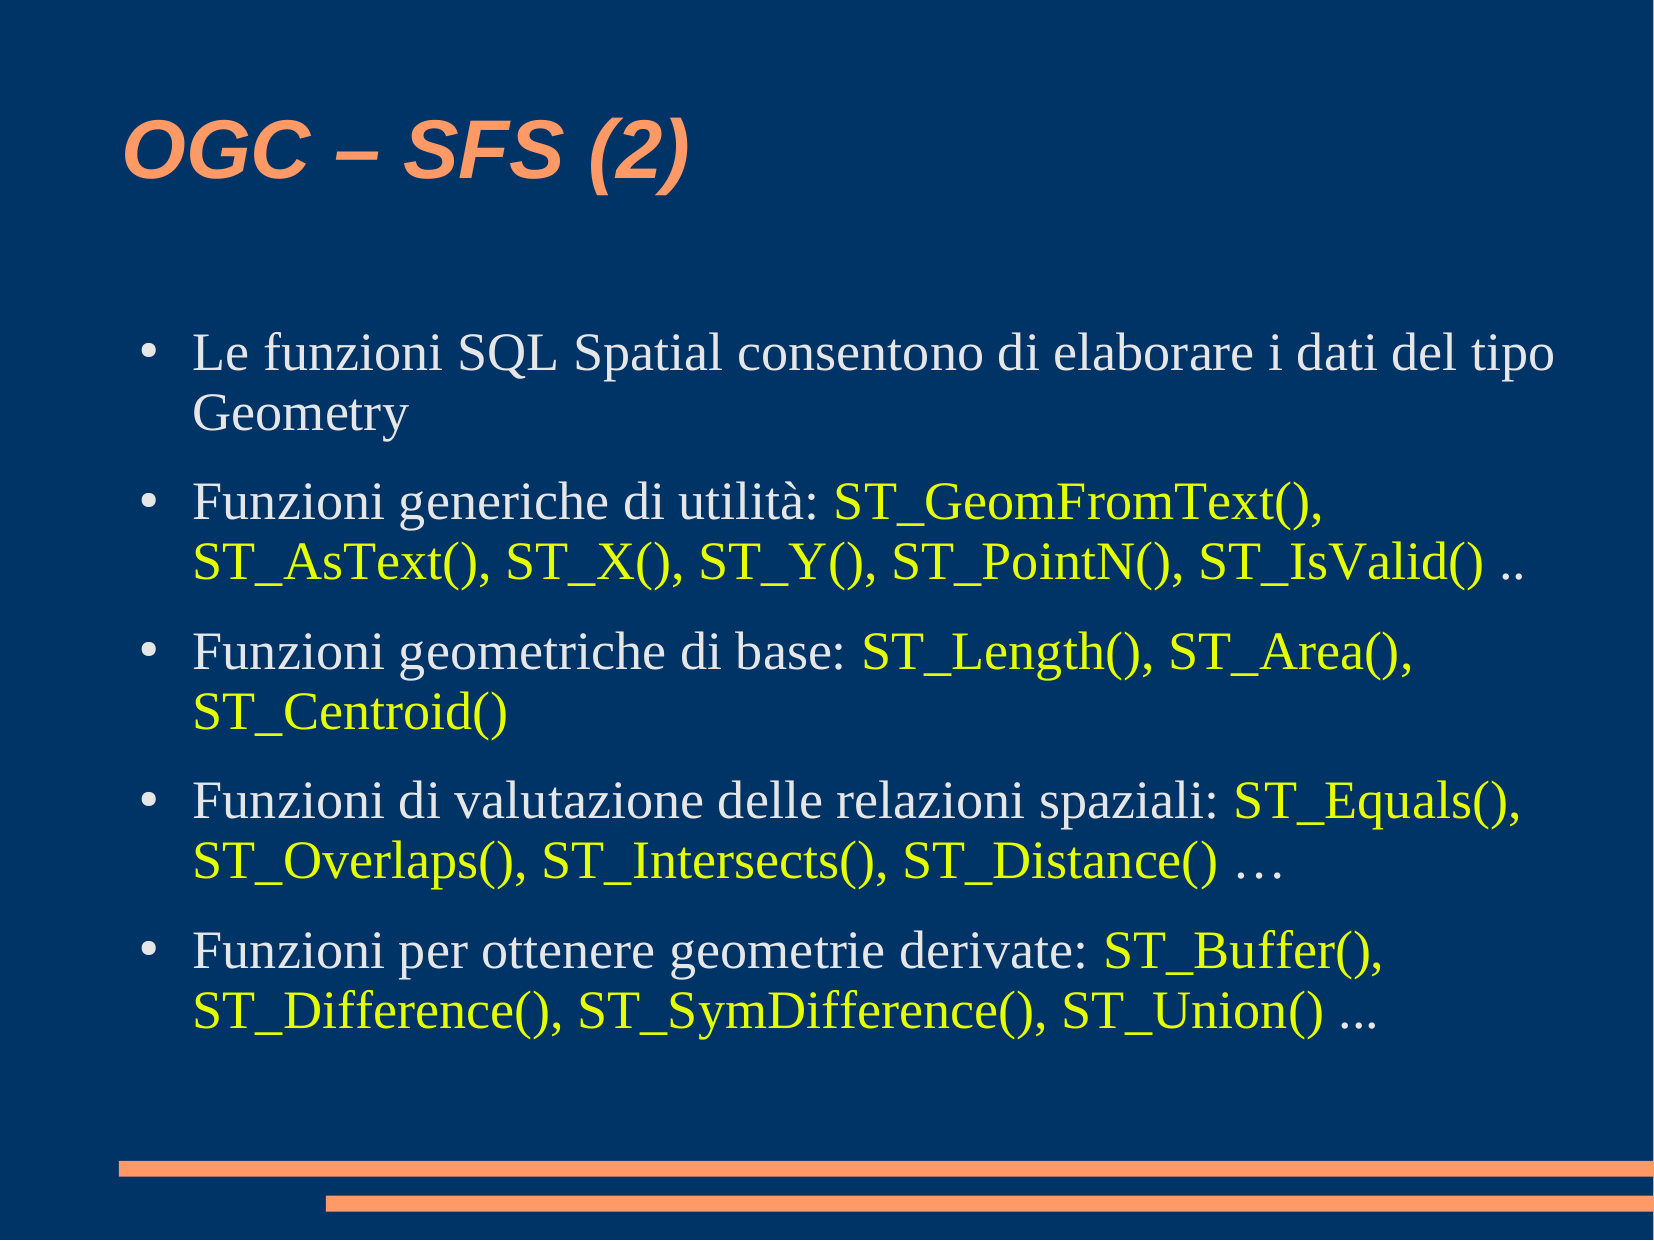

# OGC – SFS (2)
Le funzioni SQL Spatial consentono di elaborare i dati del tipo Geometry
Funzioni generiche di utilità: ST_GeomFromText(), ST_AsText(), ST_X(), ST_Y(), ST_PointN(), ST_IsValid() ..
Funzioni geometriche di base: ST_Length(), ST_Area(), ST_Centroid()
Funzioni di valutazione delle relazioni spaziali: ST_Equals(), ST_Overlaps(), ST_Intersects(), ST_Distance() …
Funzioni per ottenere geometrie derivate: ST_Buffer(), ST_Difference(), ST_SymDifference(), ST_Union() ...